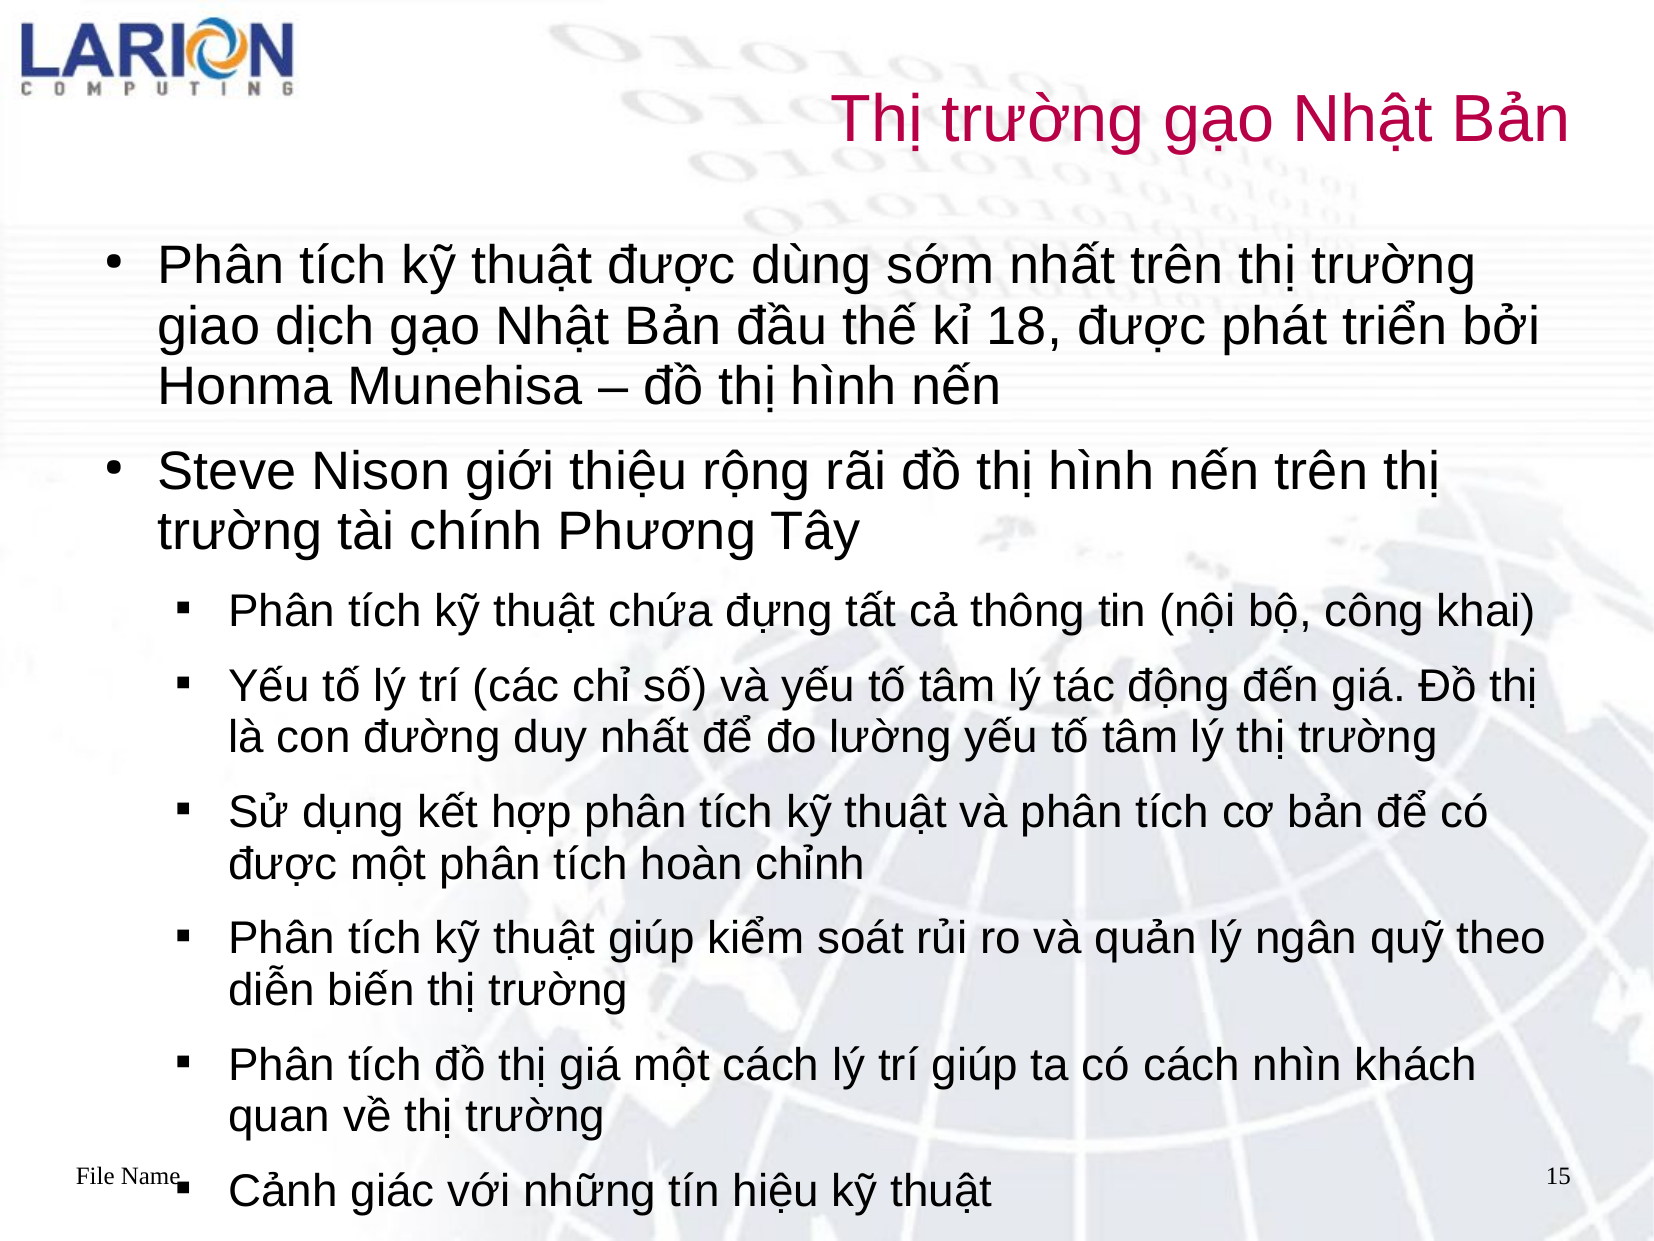

# Thị trường gạo Nhật Bản
Phân tích kỹ thuật được dùng sớm nhất trên thị trường giao dịch gạo Nhật Bản đầu thế kỉ 18, được phát triển bởi Honma Munehisa – đồ thị hình nến
Steve Nison giới thiệu rộng rãi đồ thị hình nến trên thị trường tài chính Phương Tây
Phân tích kỹ thuật chứa đựng tất cả thông tin (nội bộ, công khai)
Yếu tố lý trí (các chỉ số) và yếu tố tâm lý tác động đến giá. Đồ thị là con đường duy nhất để đo lường yếu tố tâm lý thị trường
Sử dụng kết hợp phân tích kỹ thuật và phân tích cơ bản để có được một phân tích hoàn chỉnh
Phân tích kỹ thuật giúp kiểm soát rủi ro và quản lý ngân quỹ theo diễn biến thị trường
Phân tích đồ thị giá một cách lý trí giúp ta có cách nhìn khách quan về thị trường
Cảnh giác với những tín hiệu kỹ thuật
File Name
15